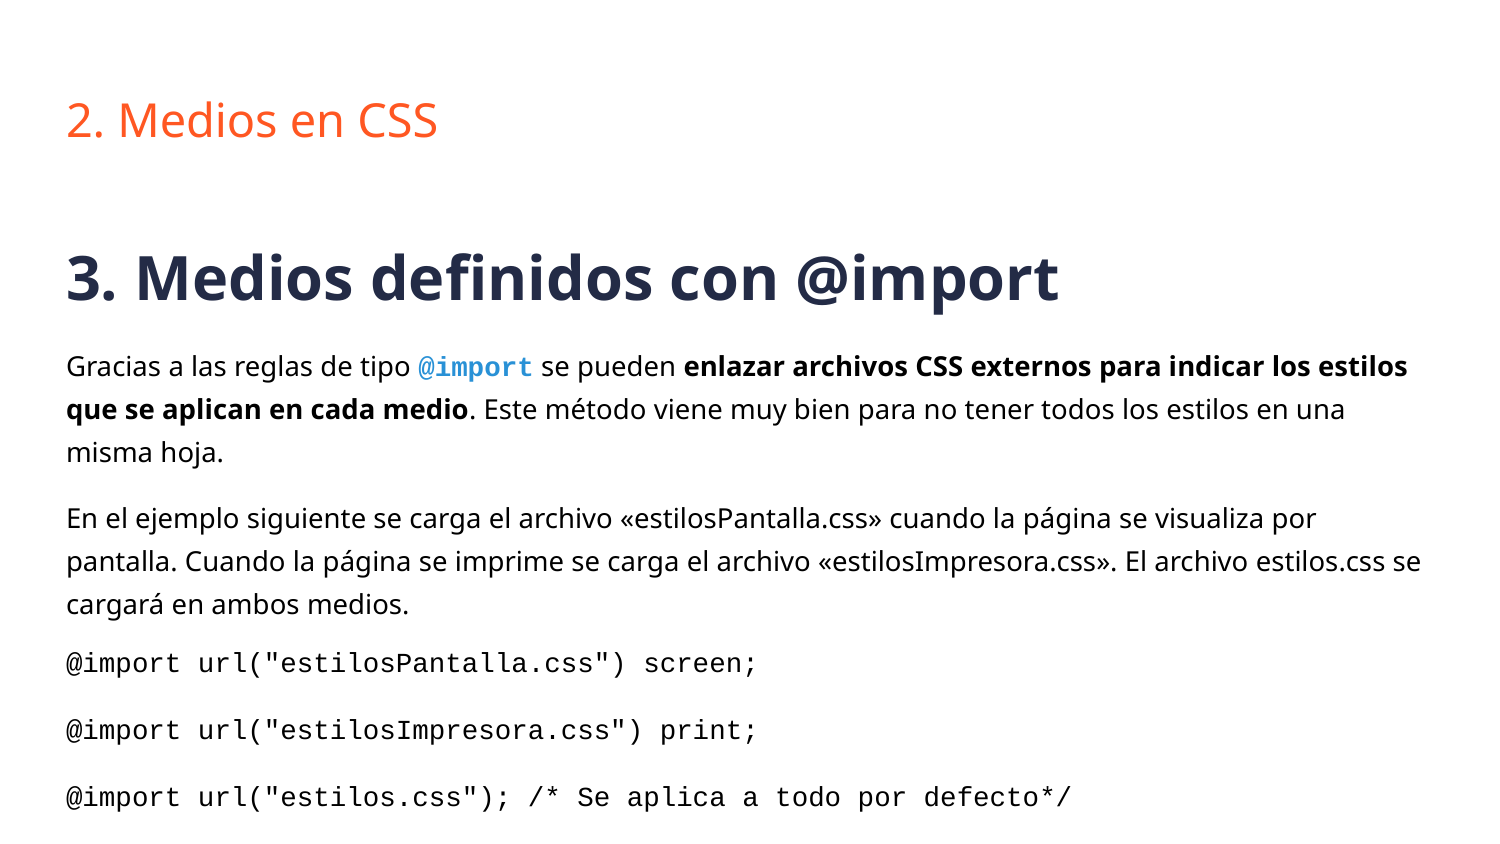

# 2. Medios en CSS
3. Medios definidos con @import
Gracias a las reglas de tipo @import se pueden enlazar archivos CSS externos para indicar los estilos que se aplican en cada medio. Este método viene muy bien para no tener todos los estilos en una misma hoja.
En el ejemplo siguiente se carga el archivo «estilosPantalla.css» cuando la página se visualiza por pantalla. Cuando la página se imprime se carga el archivo «estilosImpresora.css». El archivo estilos.css se cargará en ambos medios.
@import url("estilosPantalla.css") screen;
@import url("estilosImpresora.css") print;
@import url("estilos.css"); /* Se aplica a todo por defecto*/